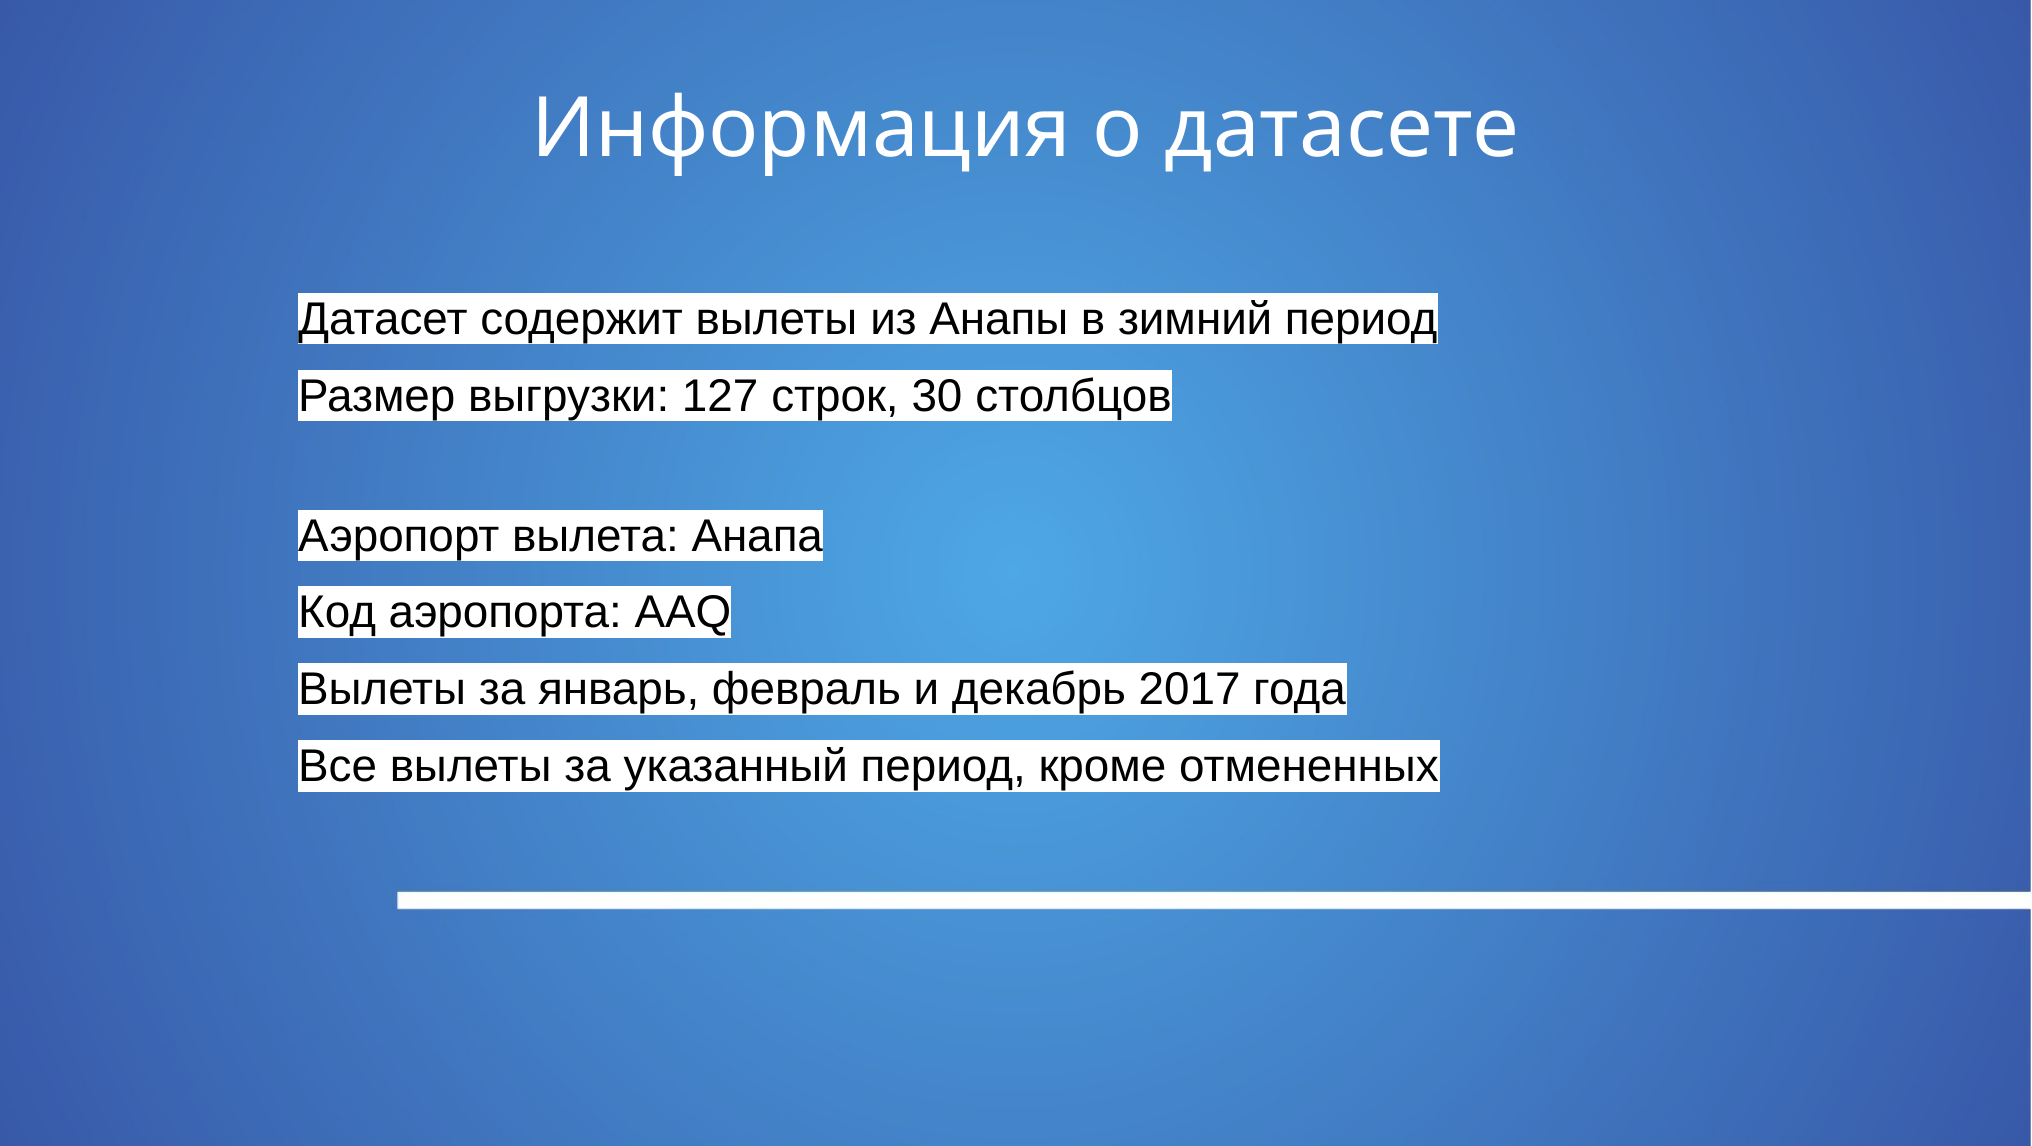

# Информация о датасете
Датасет содержит вылеты из Анапы в зимний период
Размер выгрузки: 127 строк, 30 столбцов
Аэропорт вылета: Анапа
Код аэропорта: AAQ
Вылеты за январь, февраль и декабрь 2017 года
Все вылеты за указанный период, кроме отмененных